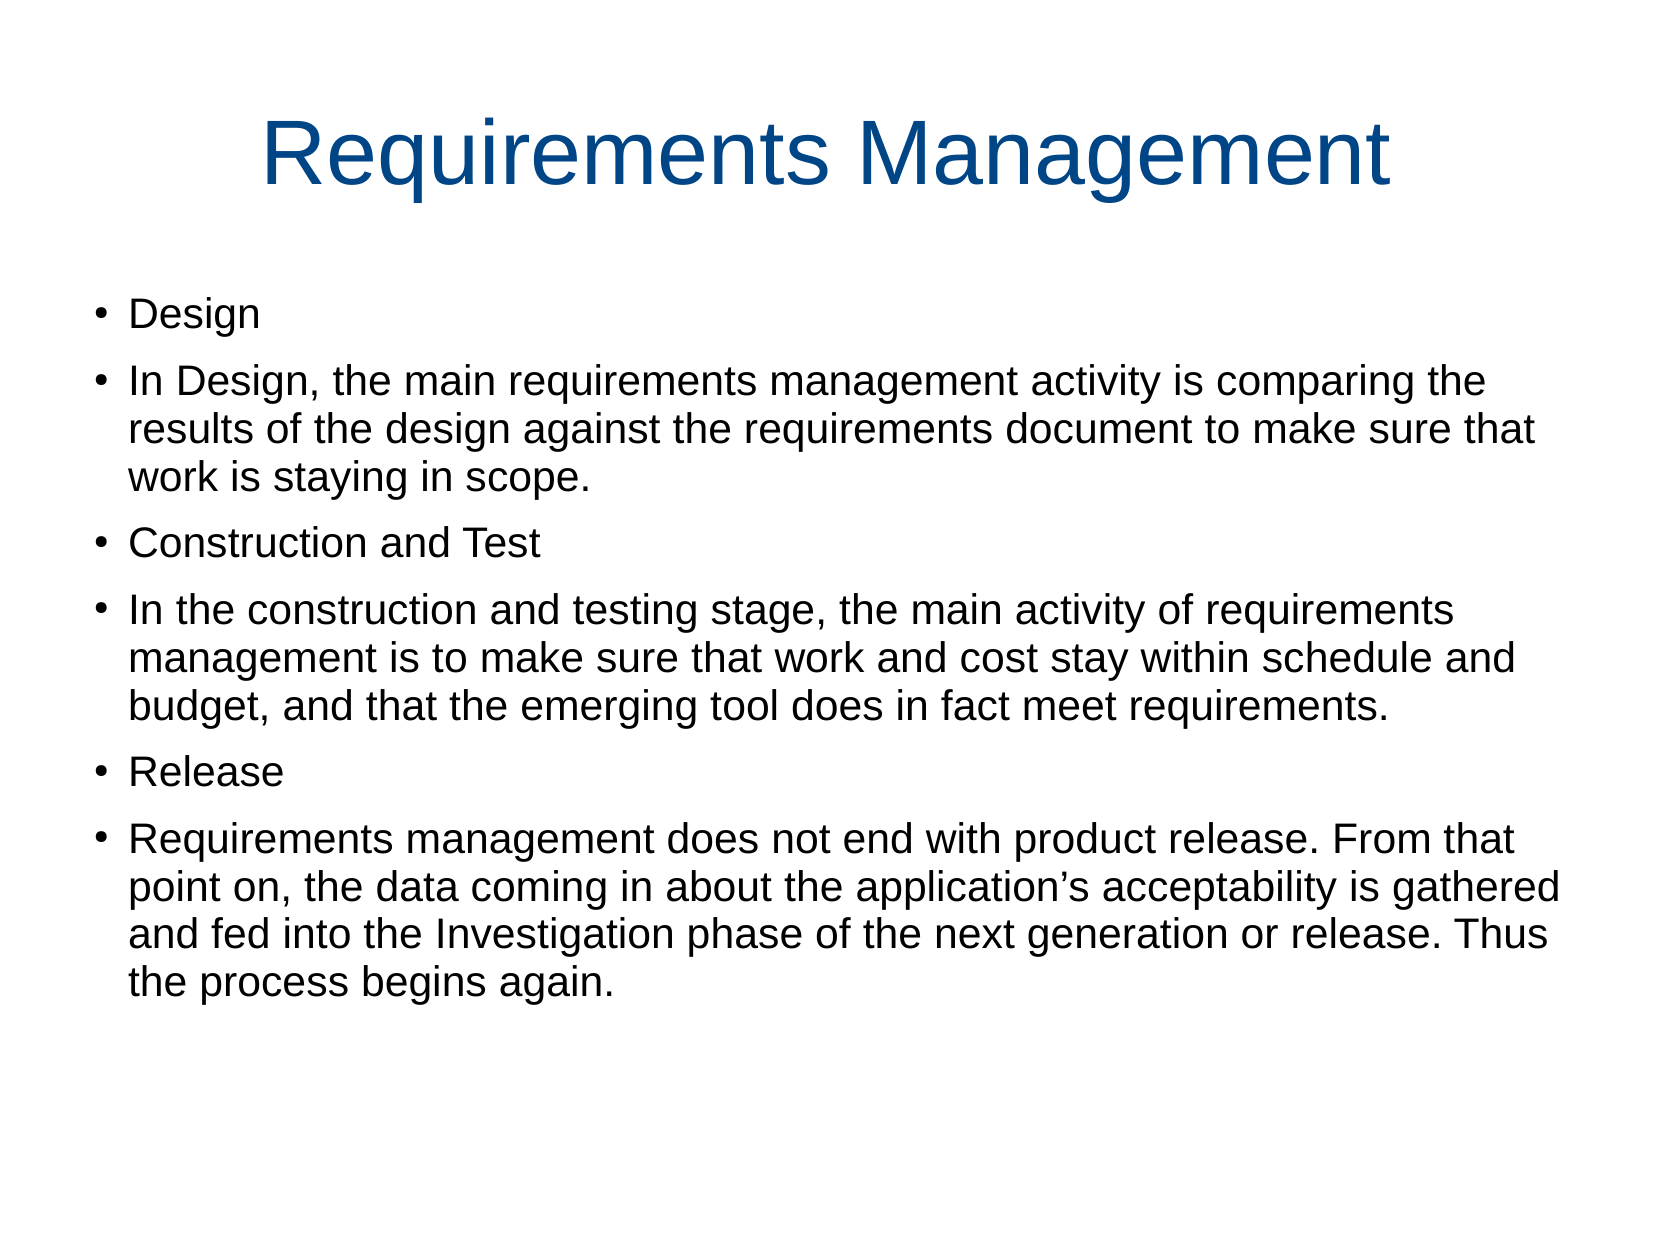

# Requirements Management
Design
In Design, the main requirements management activity is comparing the results of the design against the requirements document to make sure that work is staying in scope.
Construction and Test
In the construction and testing stage, the main activity of requirements management is to make sure that work and cost stay within schedule and budget, and that the emerging tool does in fact meet requirements.
Release
Requirements management does not end with product release. From that point on, the data coming in about the application’s acceptability is gathered and fed into the Investigation phase of the next generation or release. Thus the process begins again.